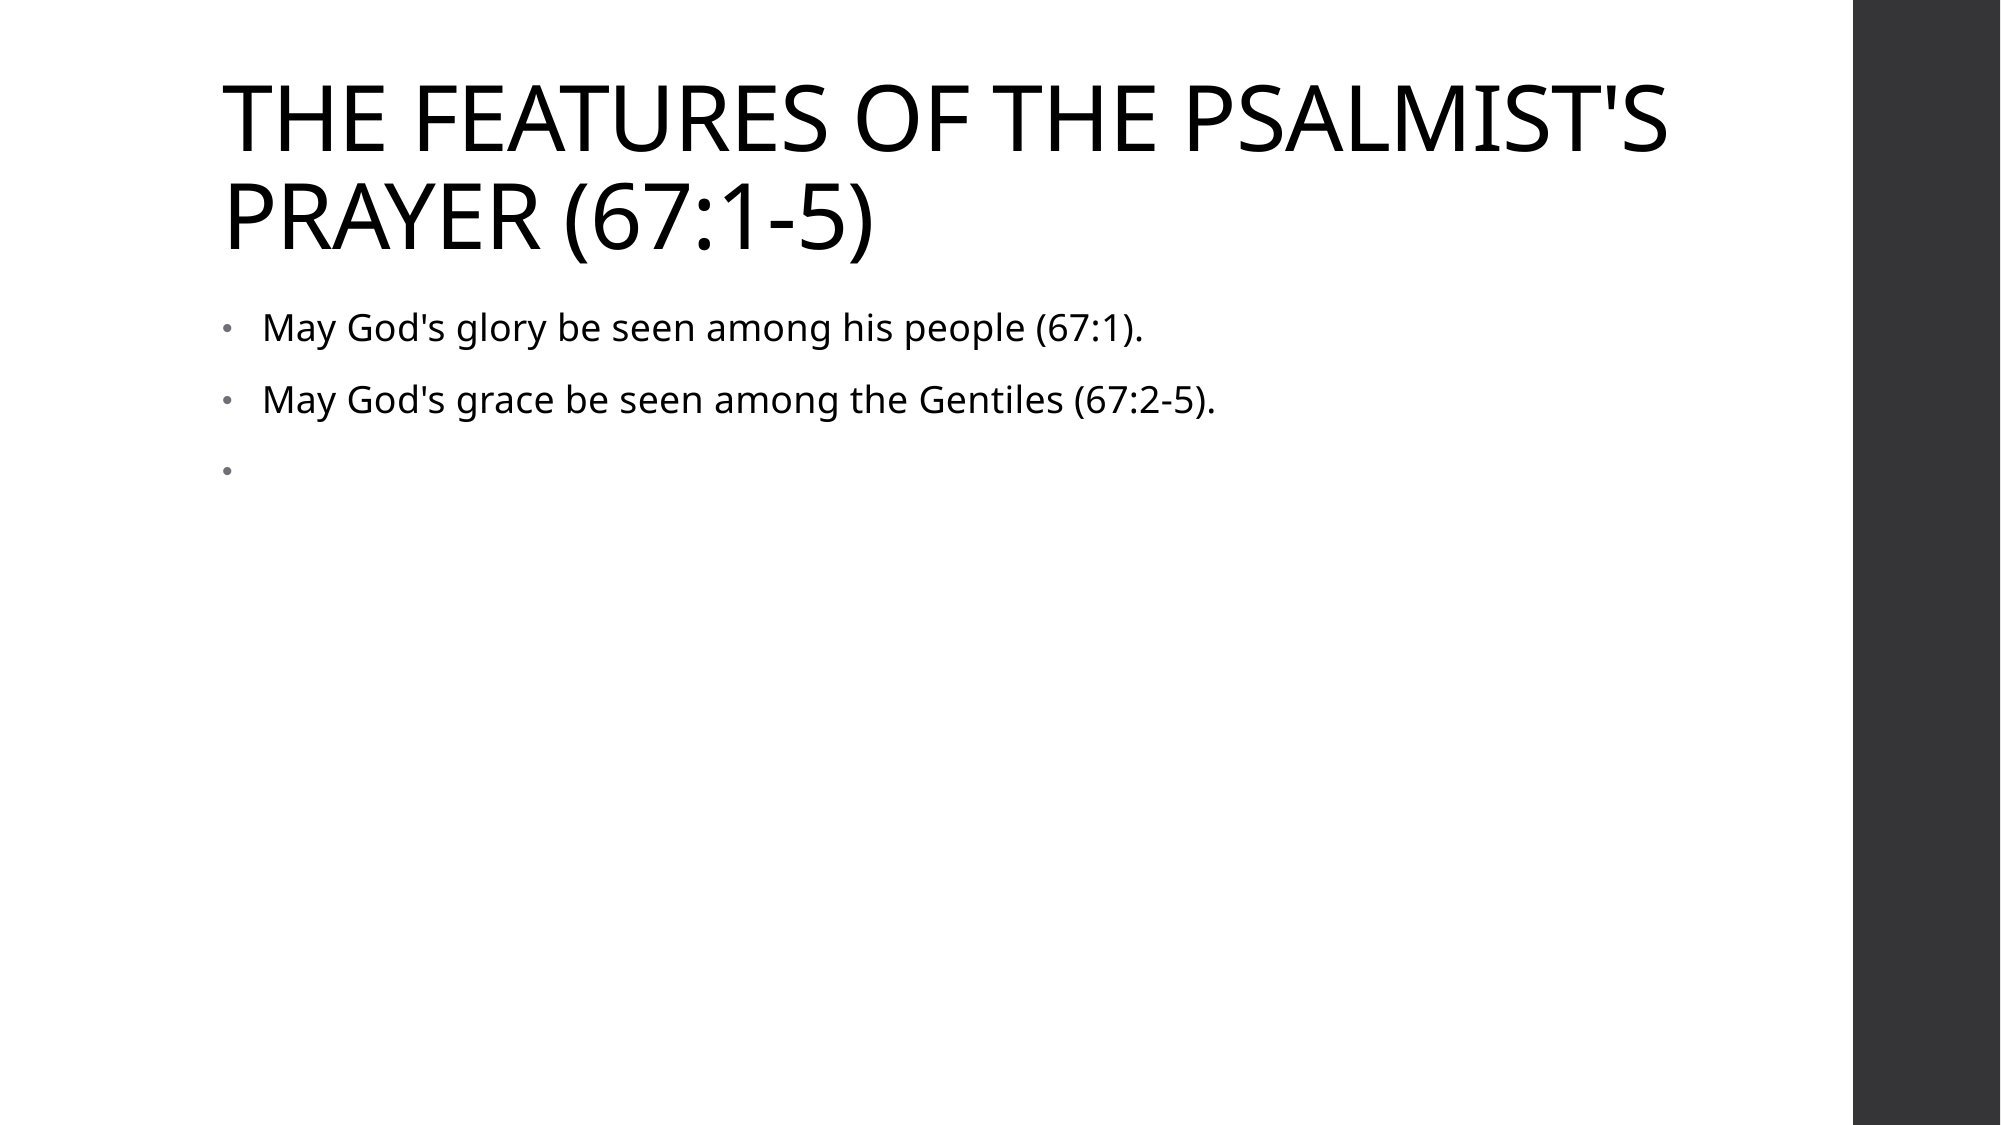

# THE FEATURES OF THE PSALMIST'S PRAYER (67:1-5)
 May God's glory be seen among his people (67:1).
 May God's grace be seen among the Gentiles (67:2-5).